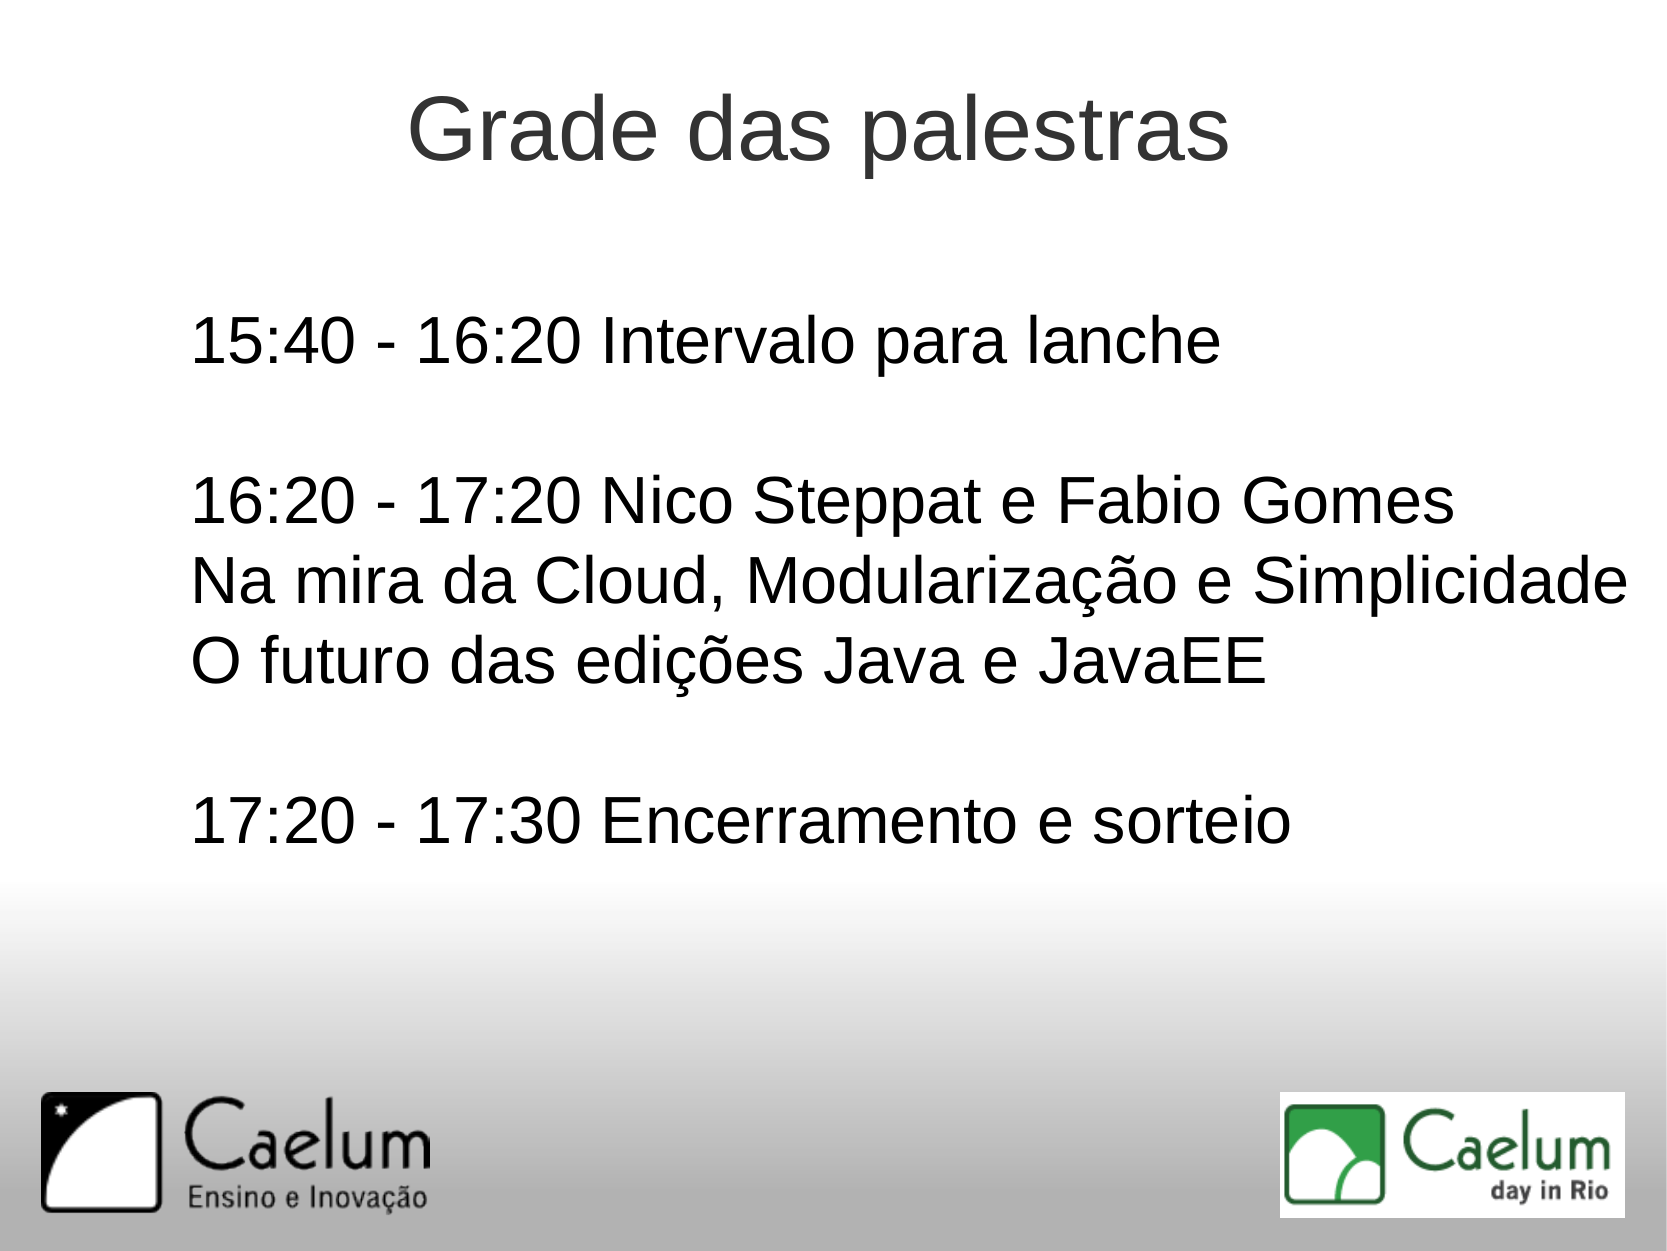

# Grade das palestras
15:40 - 16:20 Intervalo para lanche
16:20 - 17:20 Nico Steppat e Fabio Gomes
Na mira da Cloud, Modularização e Simplicidade
O futuro das edições Java e JavaEE
17:20 - 17:30 Encerramento e sorteio